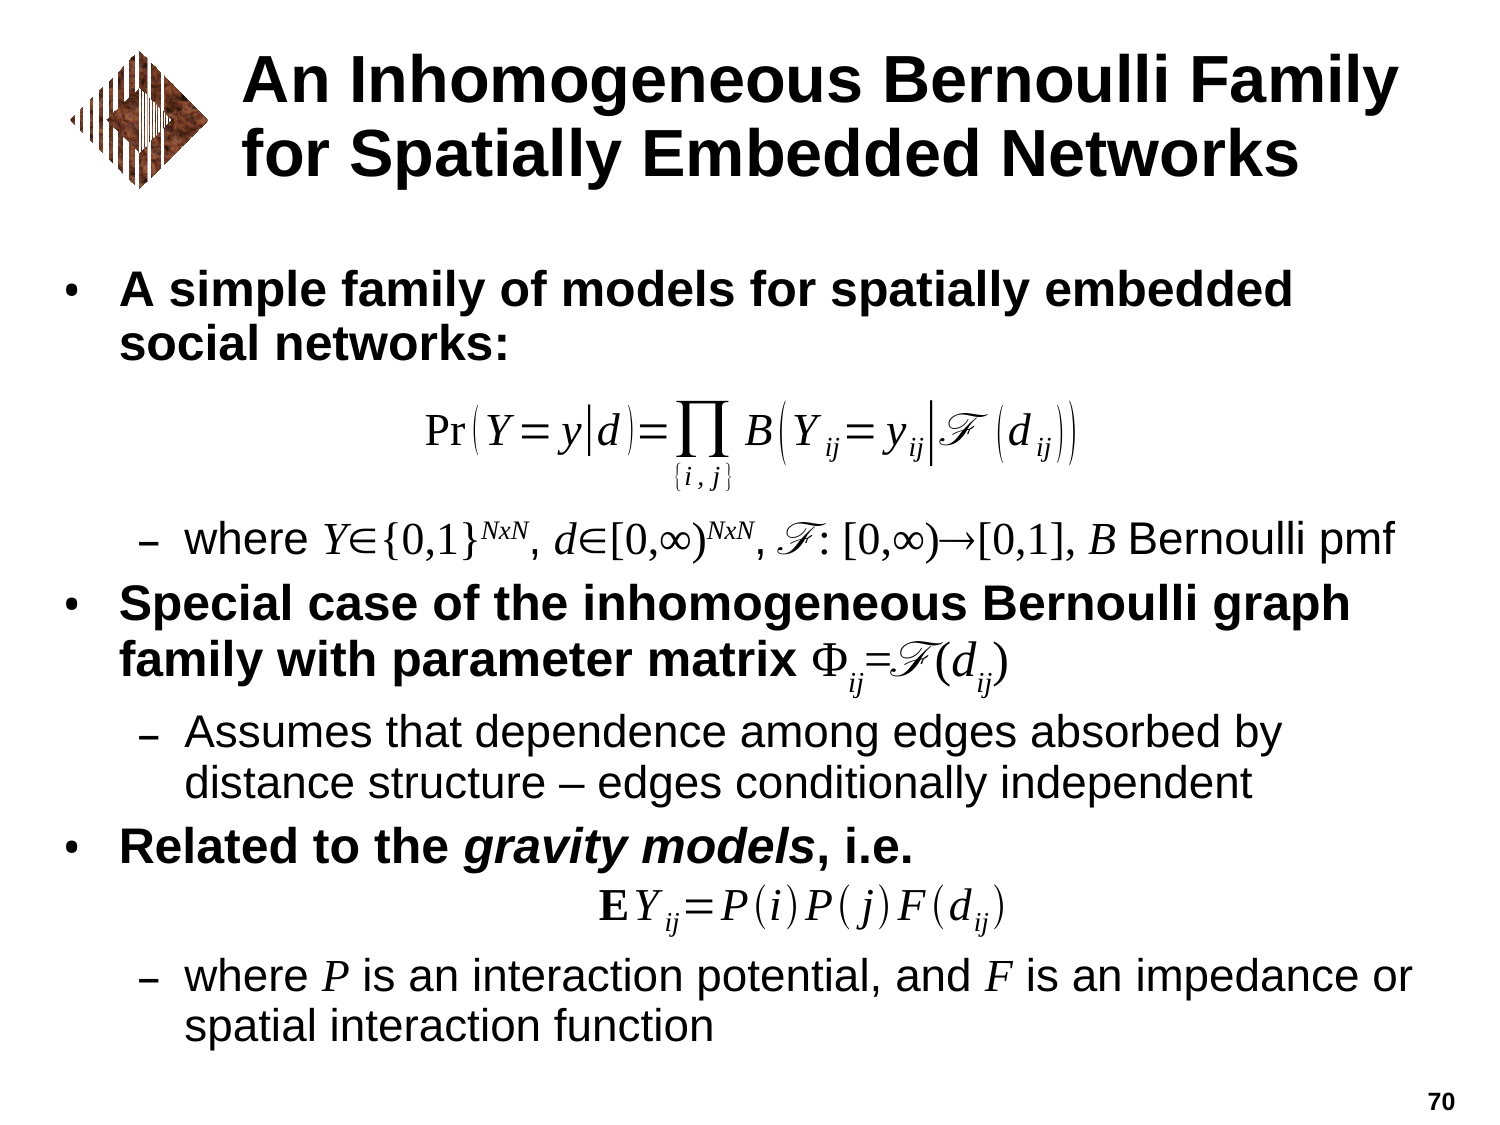

# An Inhomogeneous Bernoulli Family for Spatially Embedded Networks
A simple family of models for spatially embedded social networks:
where Y{0,1}NxN, d[0,∞)NxN, ℱ: [0,∞)[0,1], B Bernoulli pmf
Special case of the inhomogeneous Bernoulli graph family with parameter matrix Φij=ℱ(dij)
Assumes that dependence among edges absorbed by distance structure – edges conditionally independent
Related to the gravity models, i.e.
where P is an interaction potential, and F is an impedance or spatial interaction function